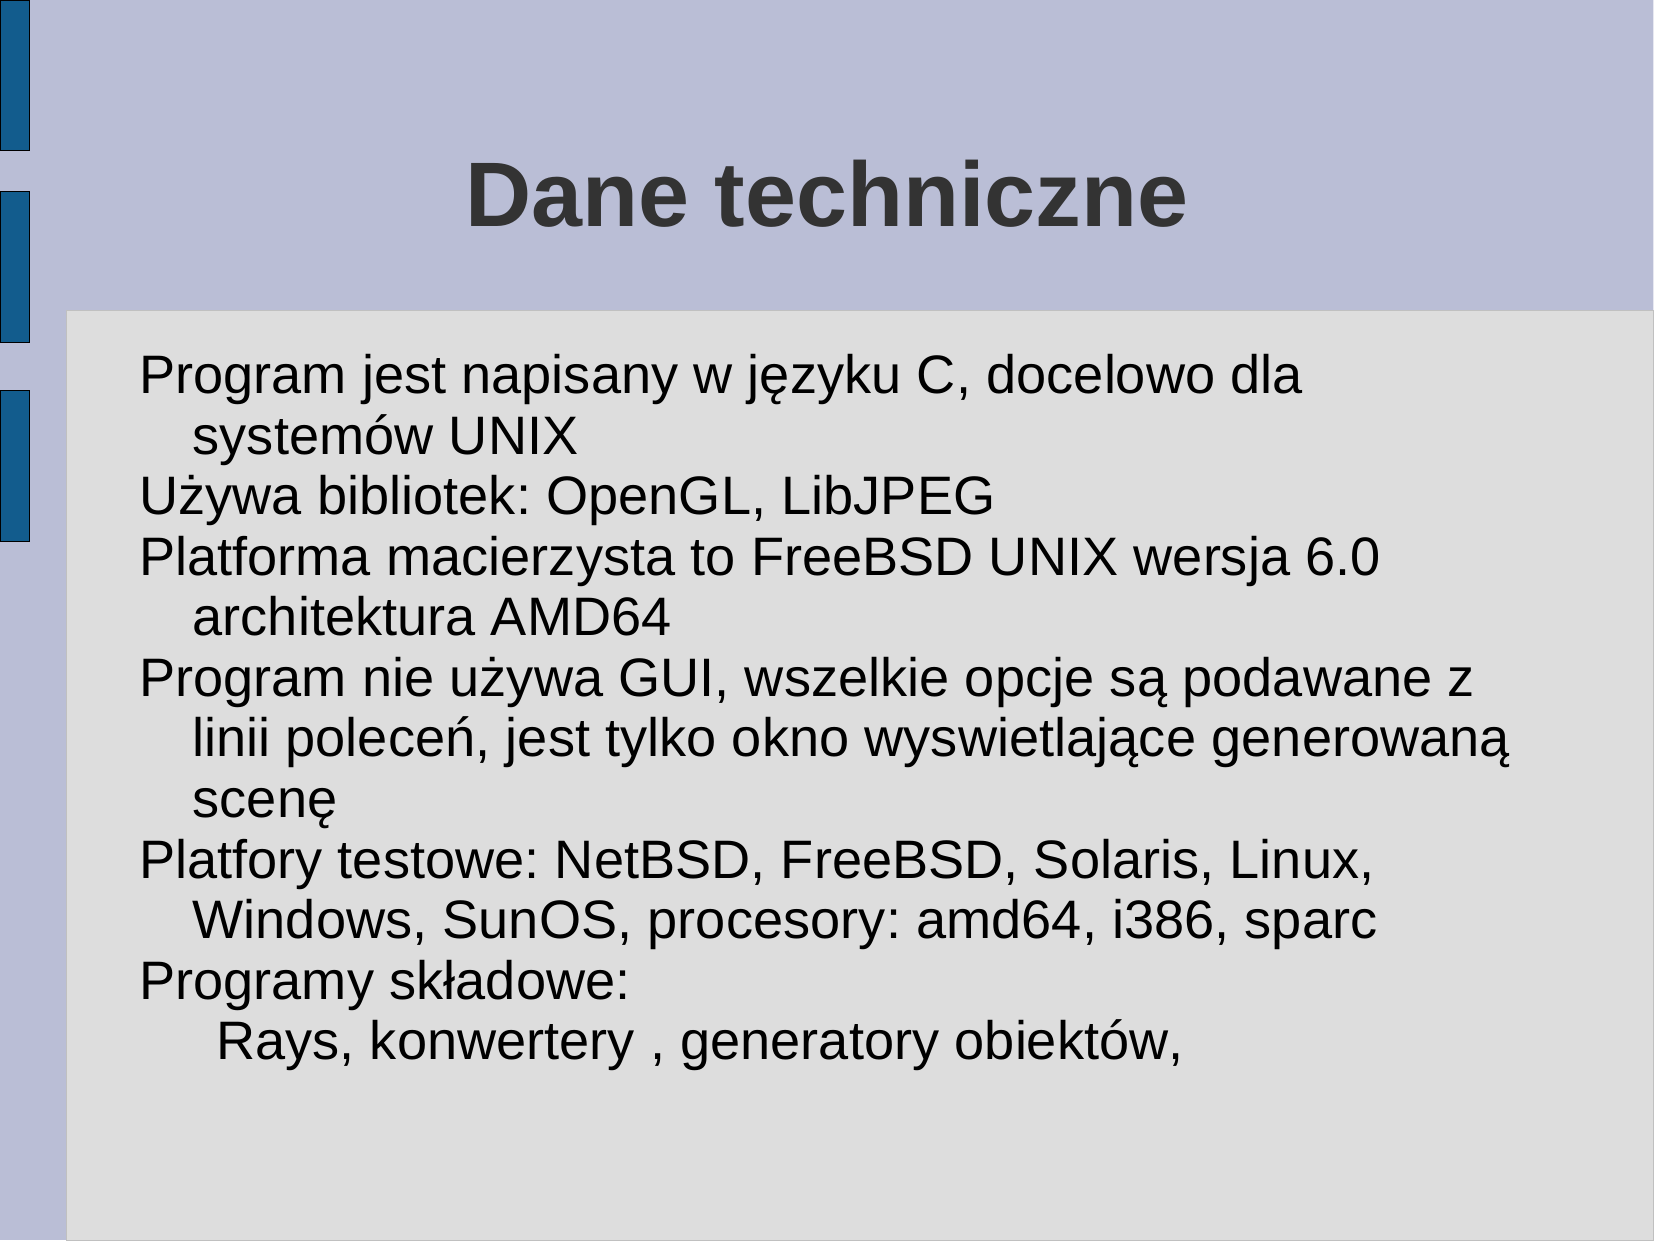

# Dane techniczne
Program jest napisany w języku C, docelowo dla systemów UNIX
Używa bibliotek: OpenGL, LibJPEG
Platforma macierzysta to FreeBSD UNIX wersja 6.0 architektura AMD64
Program nie używa GUI, wszelkie opcje są podawane z linii poleceń, jest tylko okno wyswietlające generowaną scenę
Platfory testowe: NetBSD, FreeBSD, Solaris, Linux, Windows, SunOS, procesory: amd64, i386, sparc
Programy składowe:
Rays, konwertery , generatory obiektów,